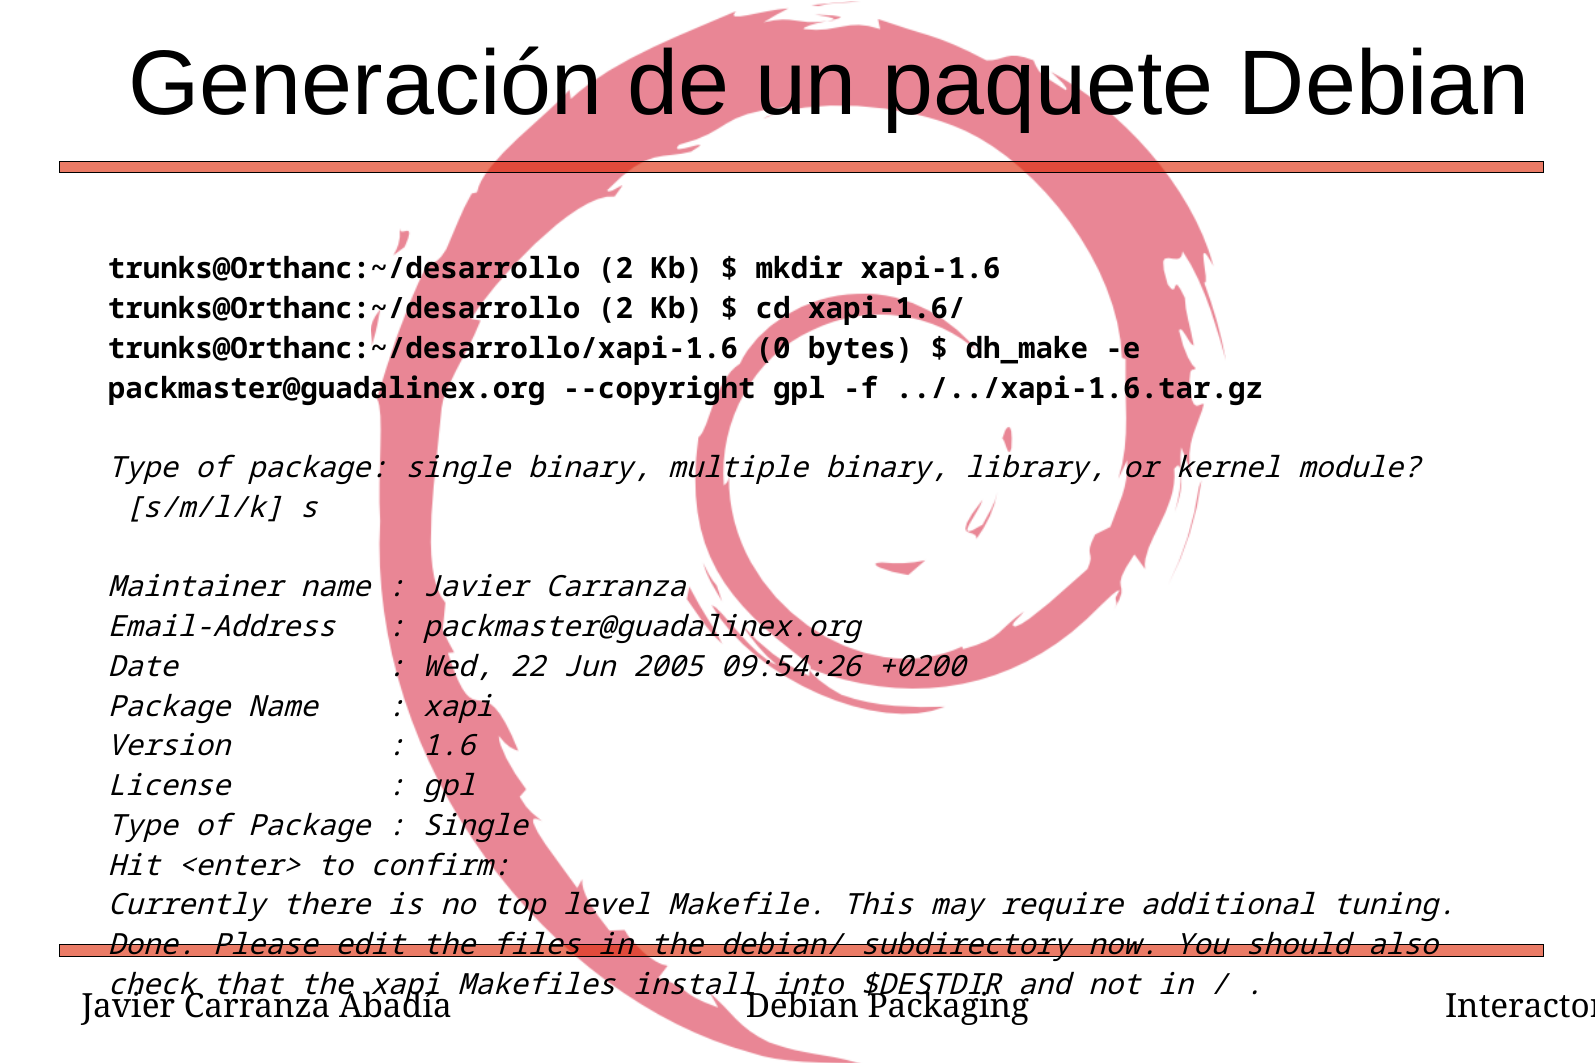

# Generación de un paquete Debian
trunks@Orthanc:~/desarrollo (2 Kb) $ mkdir xapi-1.6
trunks@Orthanc:~/desarrollo (2 Kb) $ cd xapi-1.6/
trunks@Orthanc:~/desarrollo/xapi-1.6 (0 bytes) $ dh_make -e packmaster@guadalinex.org --copyright gpl -f ../../xapi-1.6.tar.gz
Type of package: single binary, multiple binary, library, or kernel module?
 [s/m/l/k] s
Maintainer name : Javier Carranza
Email-Address : packmaster@guadalinex.org
Date : Wed, 22 Jun 2005 09:54:26 +0200
Package Name : xapi
Version : 1.6
License : gpl
Type of Package : Single
Hit <enter> to confirm:
Currently there is no top level Makefile. This may require additional tuning.
Done. Please edit the files in the debian/ subdirectory now. You should also
check that the xapi Makefiles install into $DESTDIR and not in / .
Javier Carranza Abadía				Debian Packaging 						 Interactors